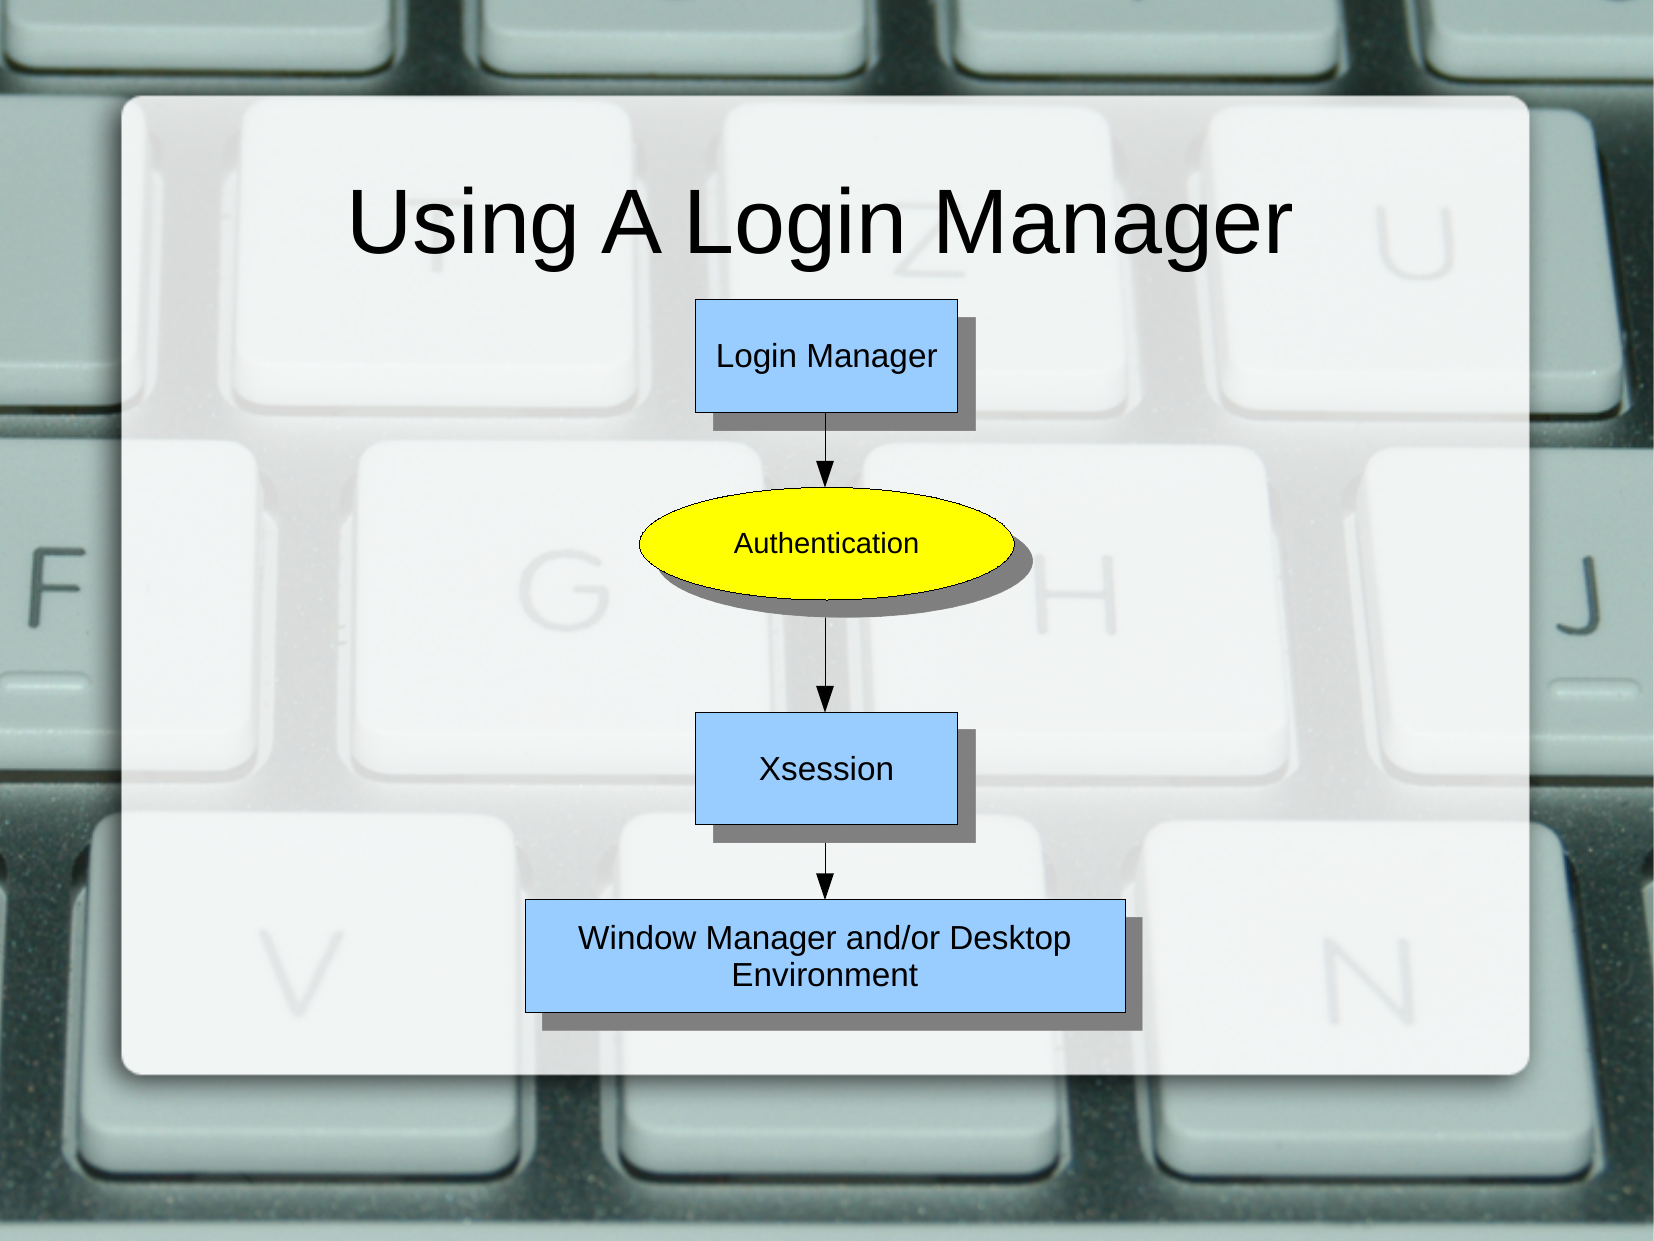

# Using A Login Manager
Login Manager
Authentication
Xsession
Window Manager and/or Desktop Environment